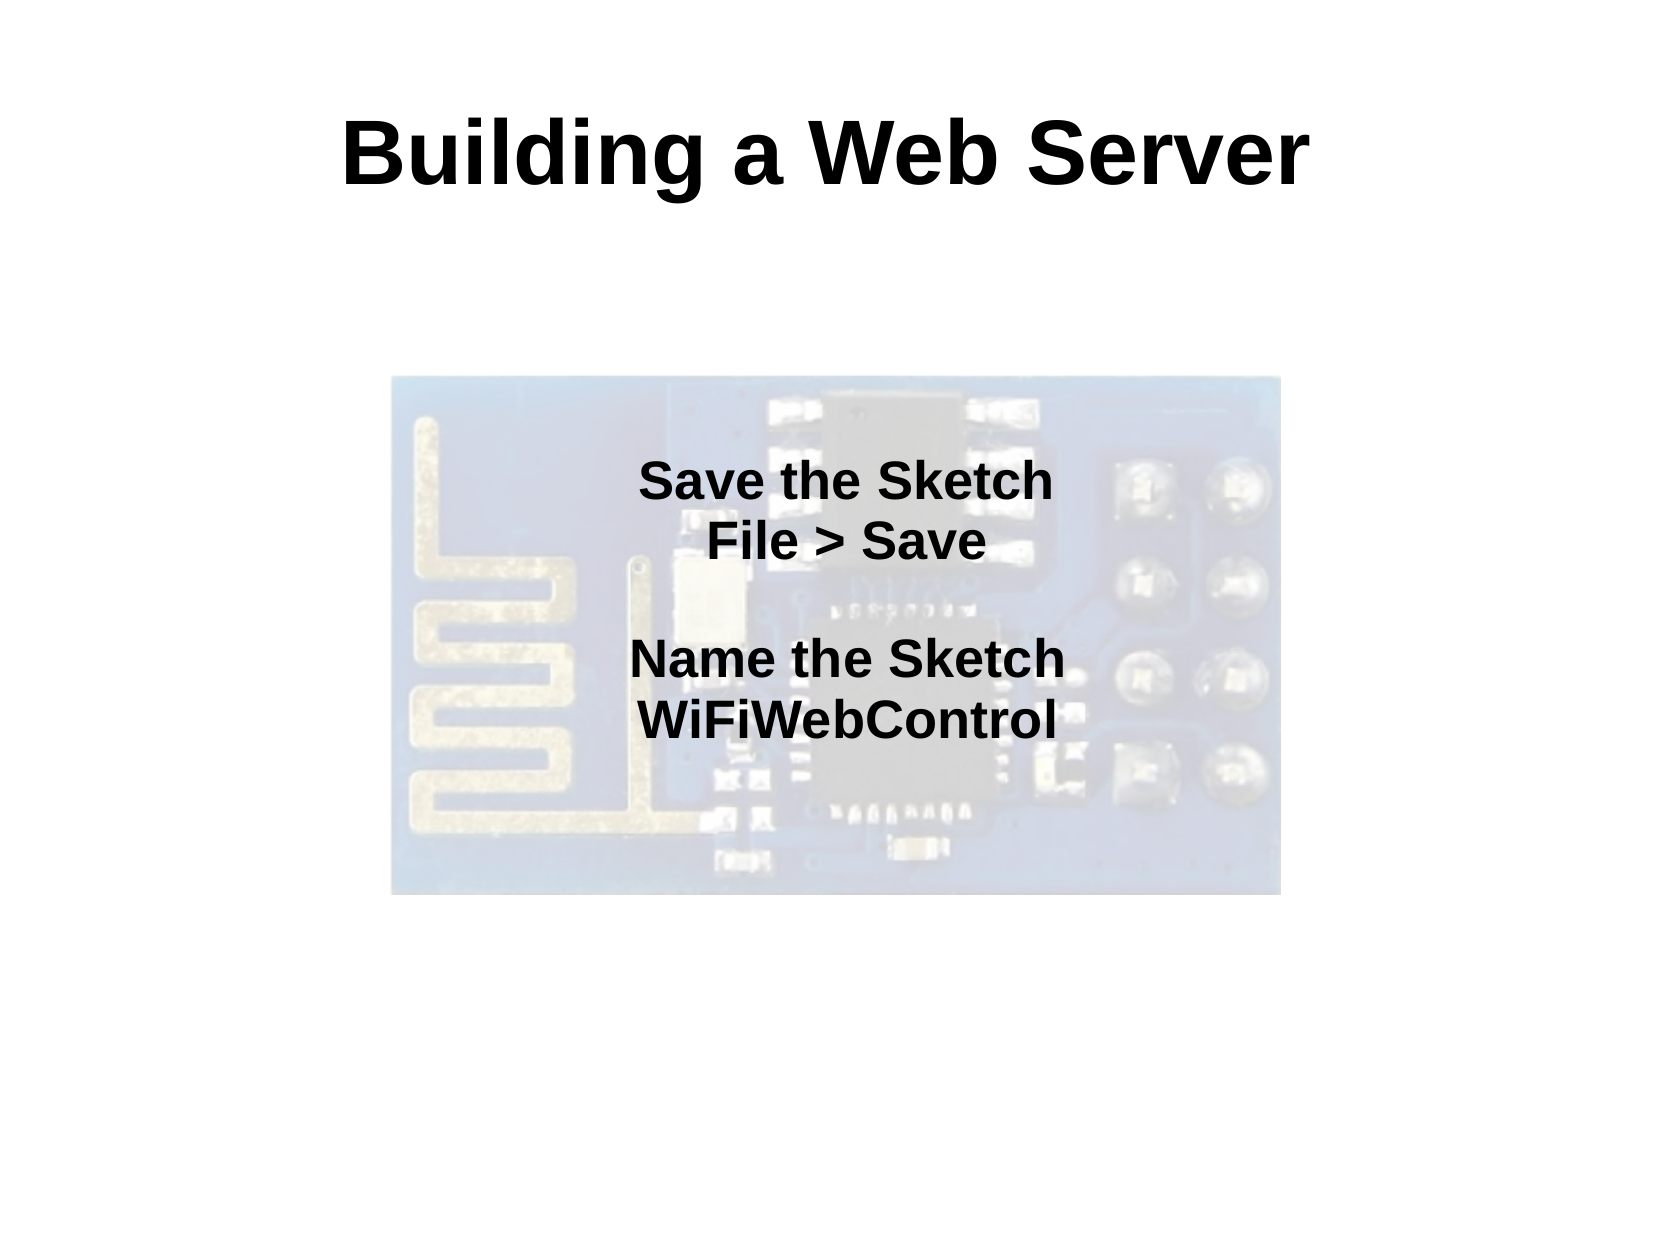

# Building a Web Server
Save the Sketch
File > Save
Name the Sketch
WiFiWebControl